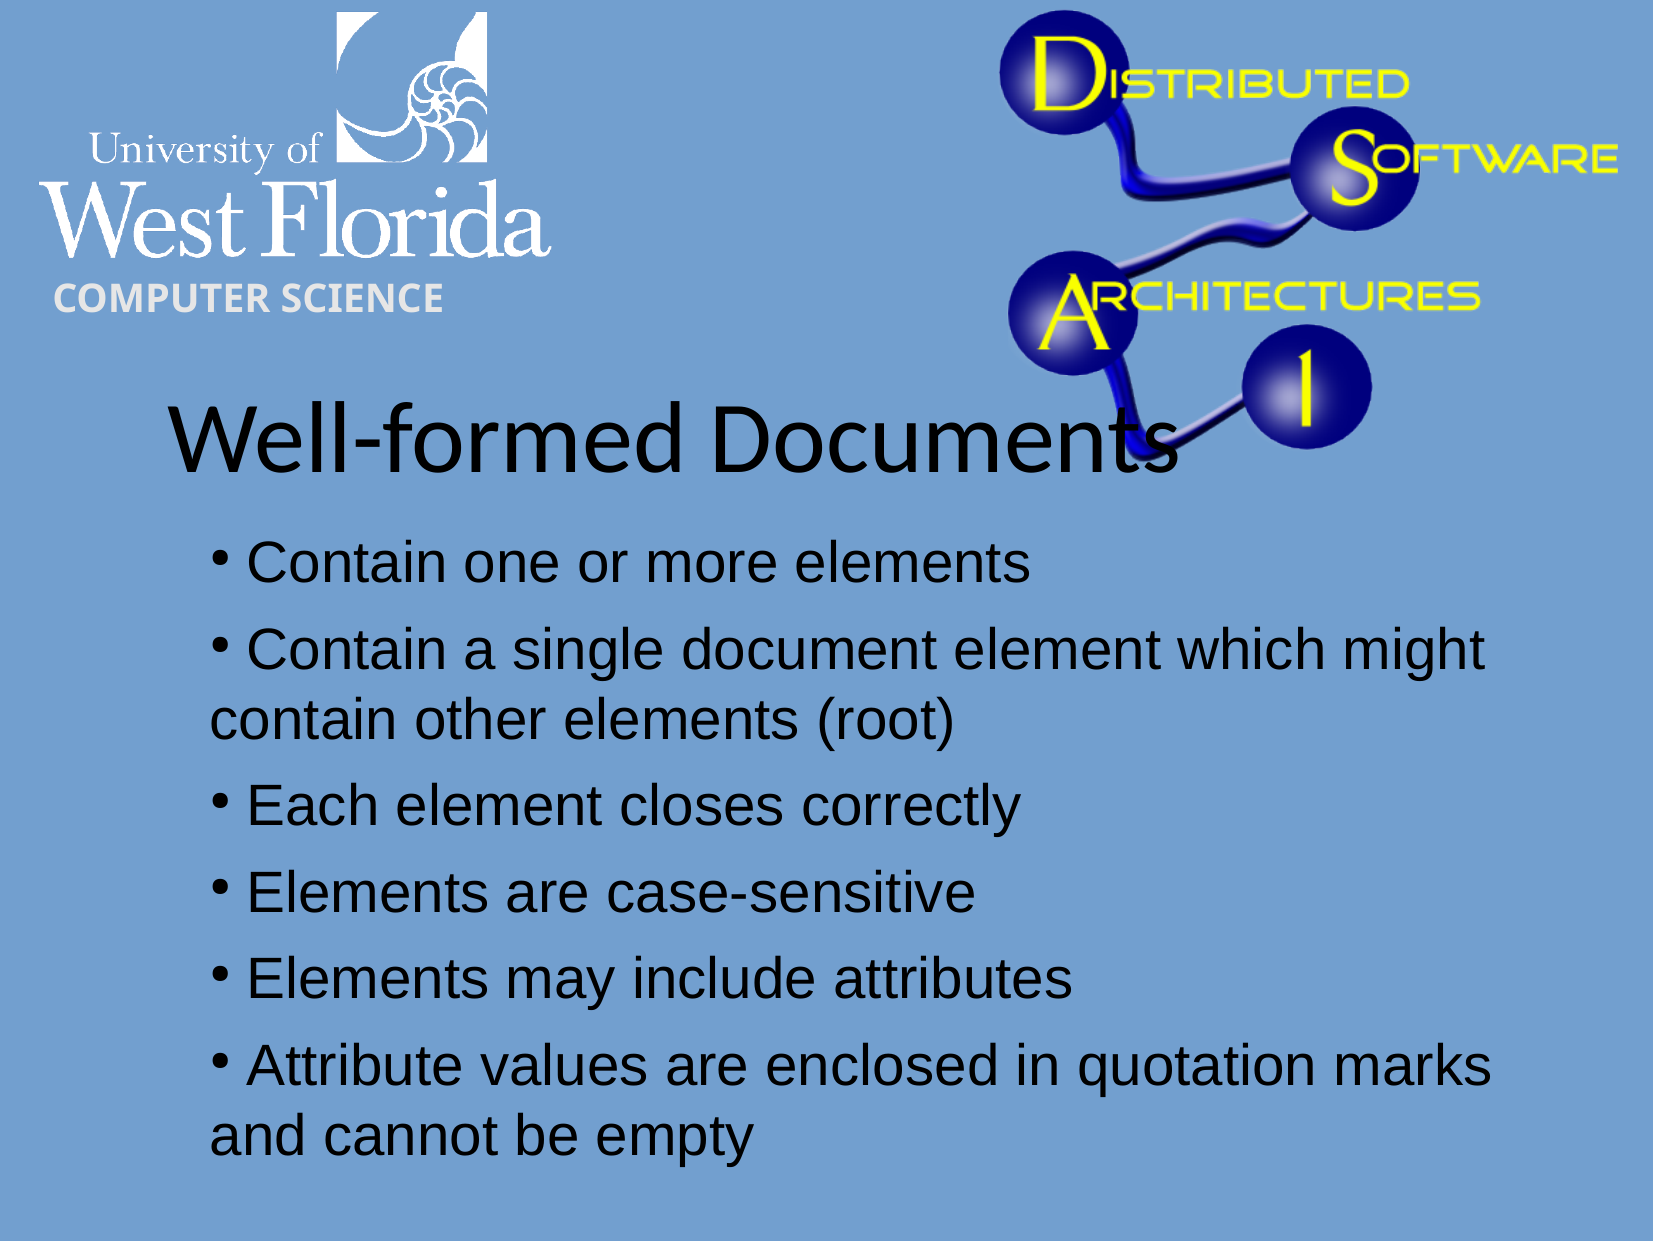

COMPUTER SCIENCE
# Well-formed Documents
 Contain one or more elements
 Contain a single document element which might contain other elements (root)
 Each element closes correctly
 Elements are case-sensitive
 Elements may include attributes
 Attribute values are enclosed in quotation marks and cannot be empty